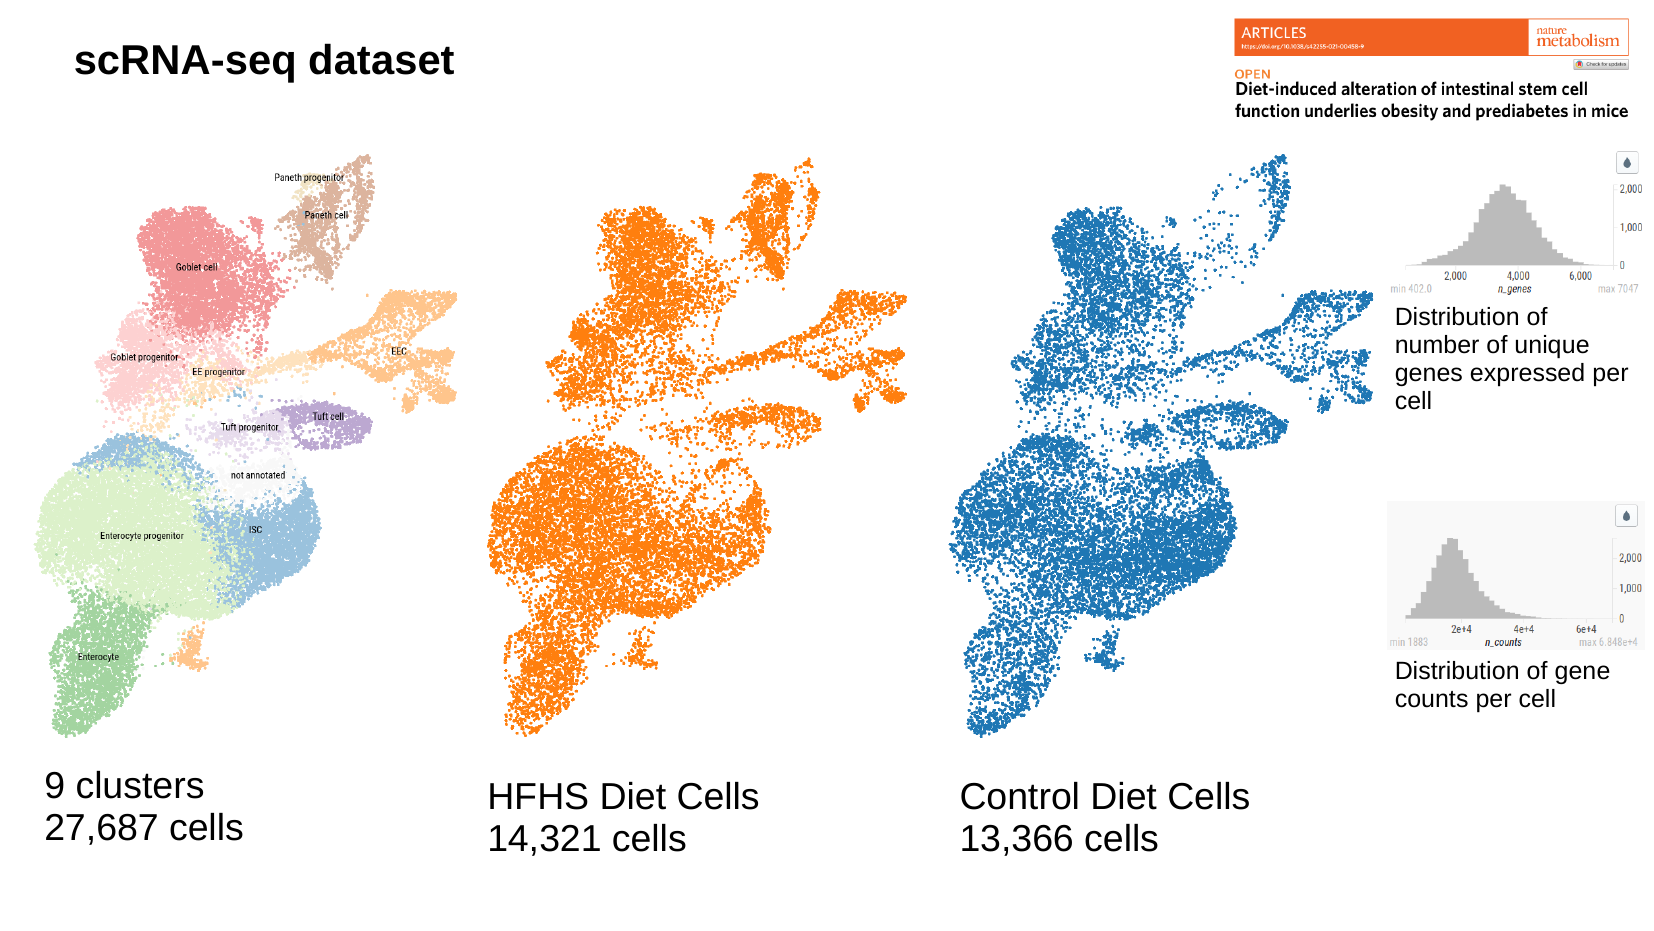

scRNA-seq dataset
Distribution of number of unique genes expressed per cell
Distribution of gene counts per cell
9 clusters
27,687 cells
HFHS Diet Cells
14,321 cells
Control Diet Cells
13,366 cells